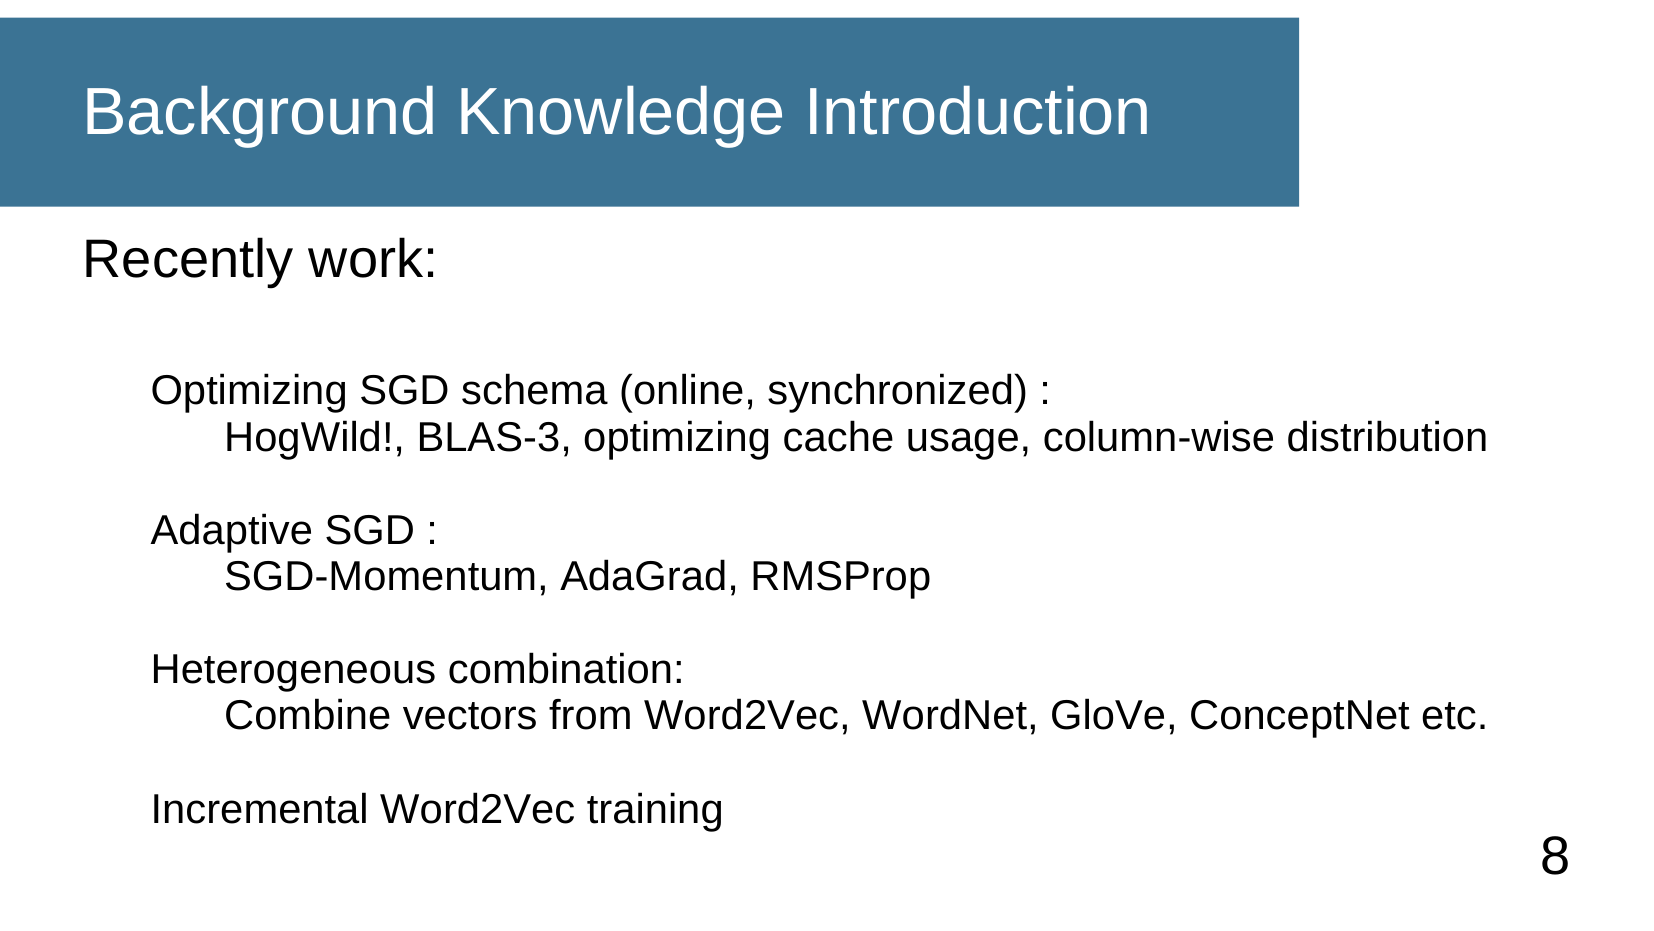

# Background Knowledge Introduction
Recently work:
Optimizing SGD schema (online, synchronized) :
	HogWild!, BLAS-3, optimizing cache usage, column-wise distribution
Adaptive SGD :
	SGD-Momentum, AdaGrad, RMSProp
Heterogeneous combination:
	Combine vectors from Word2Vec, WordNet, GloVe, ConceptNet etc.
Incremental Word2Vec training